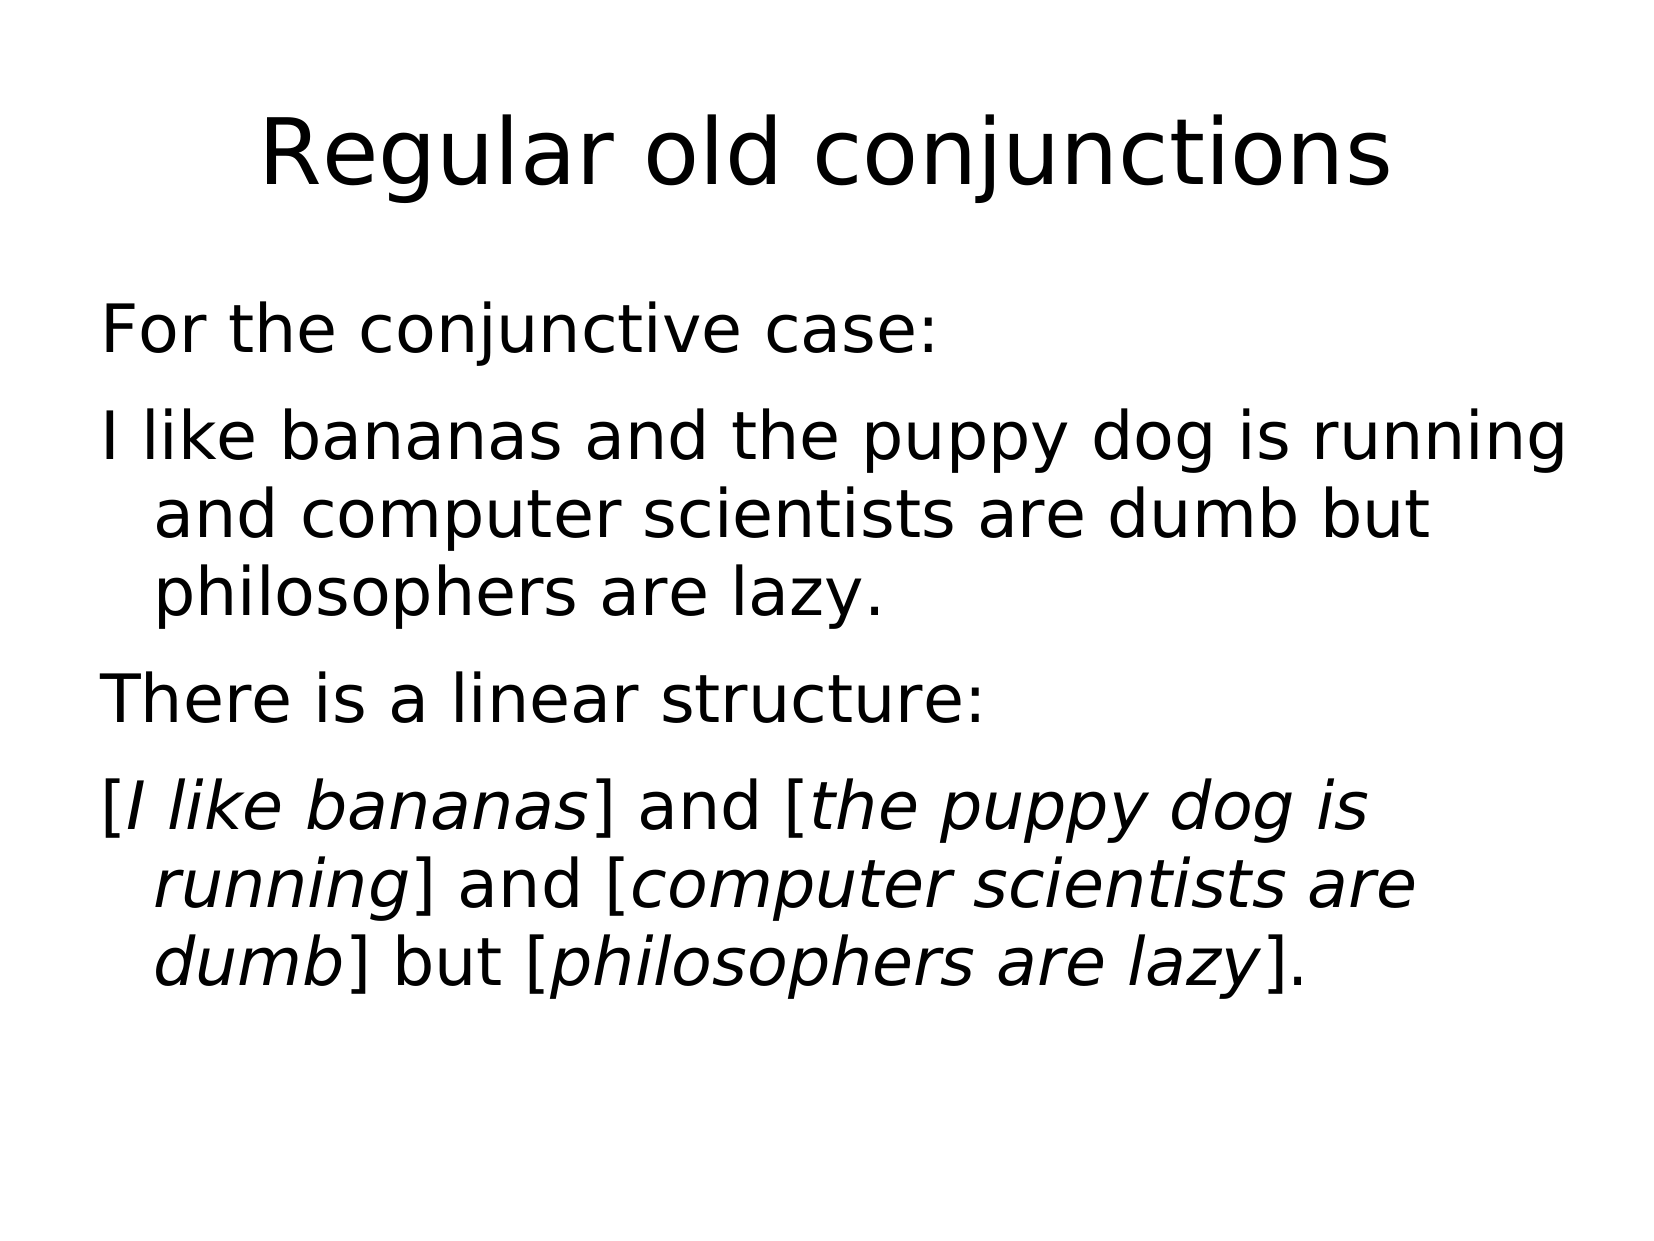

# Regular old conjunctions
For the conjunctive case:
I like bananas and the puppy dog is running and computer scientists are dumb but philosophers are lazy.
There is a linear structure:
[I like bananas] and [the puppy dog is running] and [computer scientists are dumb] but [philosophers are lazy].